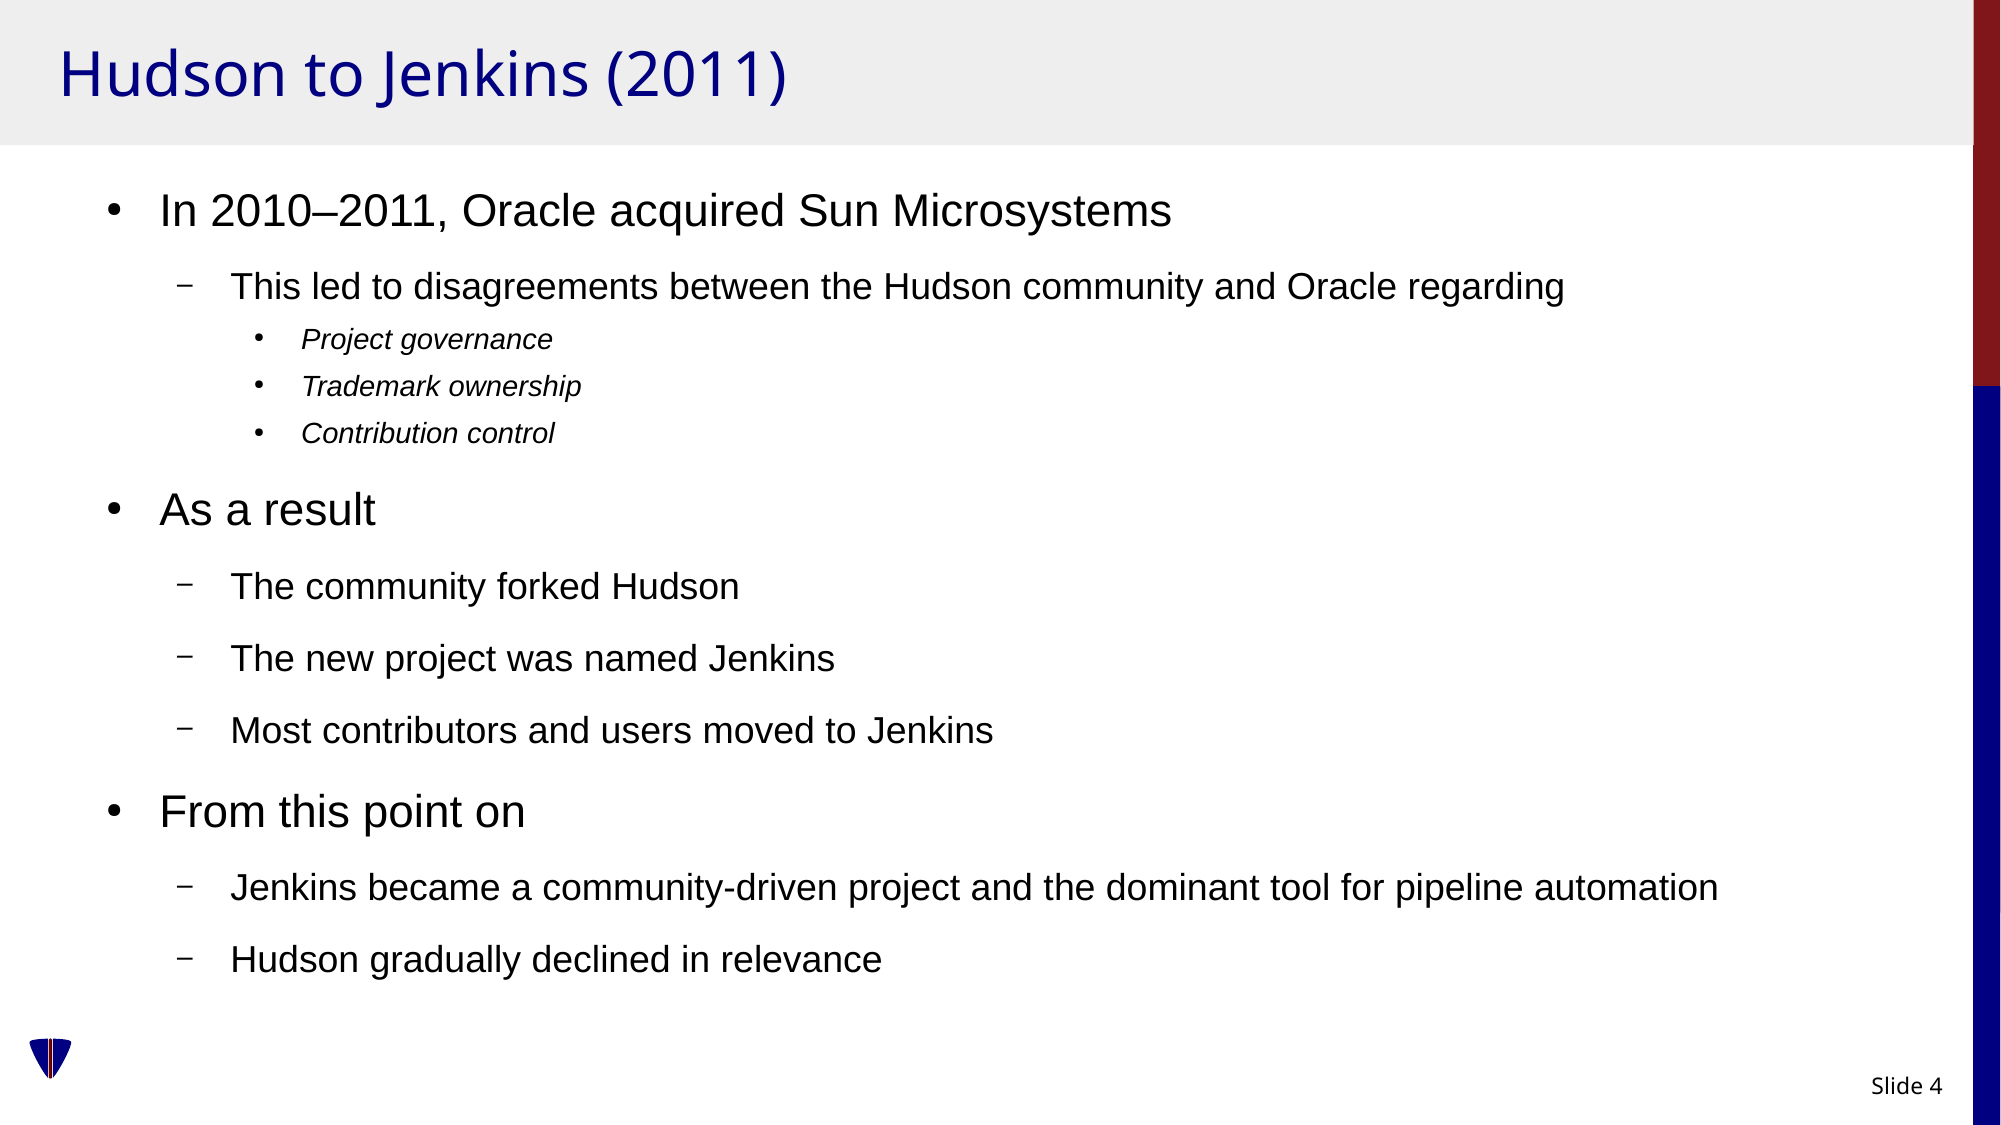

# Hudson to Jenkins (2011)
In 2010–2011, Oracle acquired Sun Microsystems
This led to disagreements between the Hudson community and Oracle regarding
Project governance
Trademark ownership
Contribution control
As a result
The community forked Hudson
The new project was named Jenkins
Most contributors and users moved to Jenkins
From this point on
Jenkins became a community-driven project and the dominant tool for pipeline automation
Hudson gradually declined in relevance